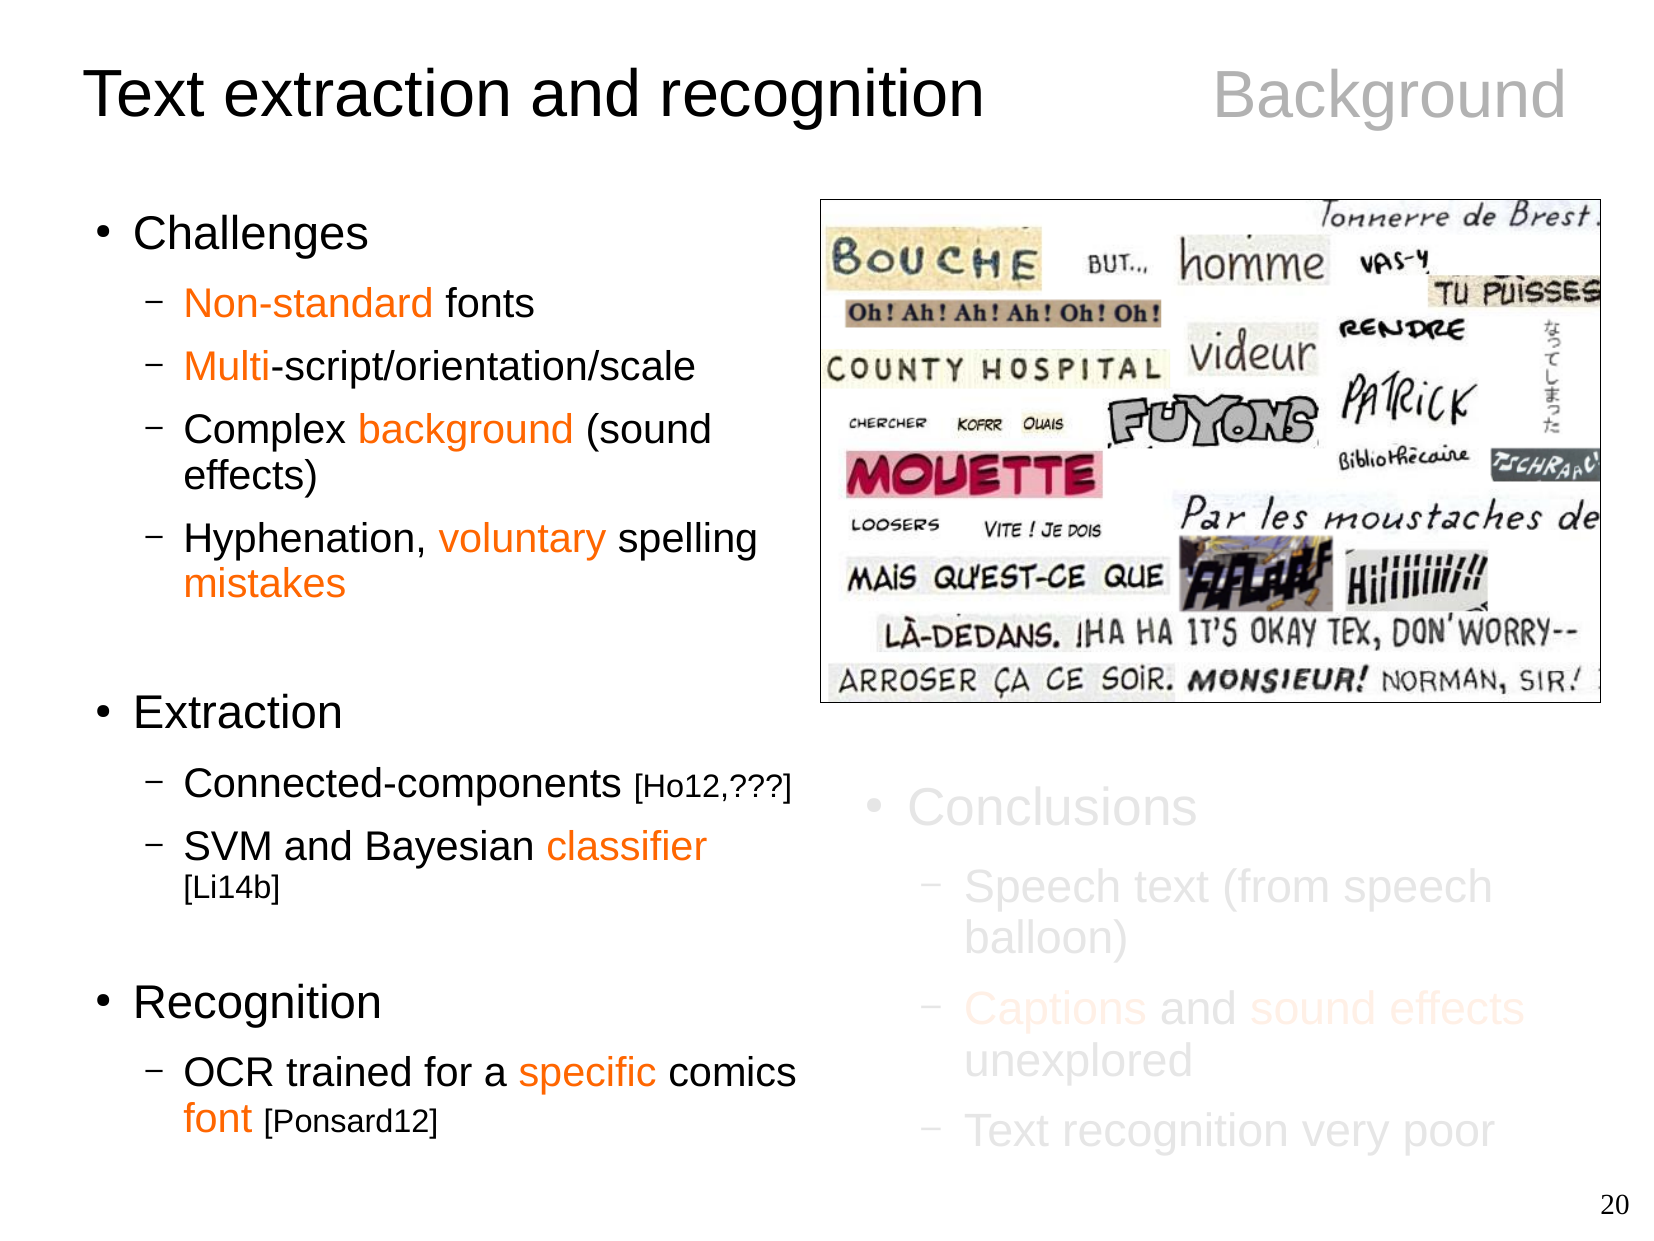

# Text extraction and recognition
Challenges
Non-standard fonts
Multi-script/orientation/scale
Complex background (sound effects)
Hyphenation, voluntary spelling mistakes
Extraction
Connected-components [Ho12,???]
SVM and Bayesian classifier [Li14b]
Recognition
OCR trained for a specific comics font [Ponsard12]
Conclusions
Speech text (from speech balloon)
Captions and sound effects unexplored
Text recognition very poor
20